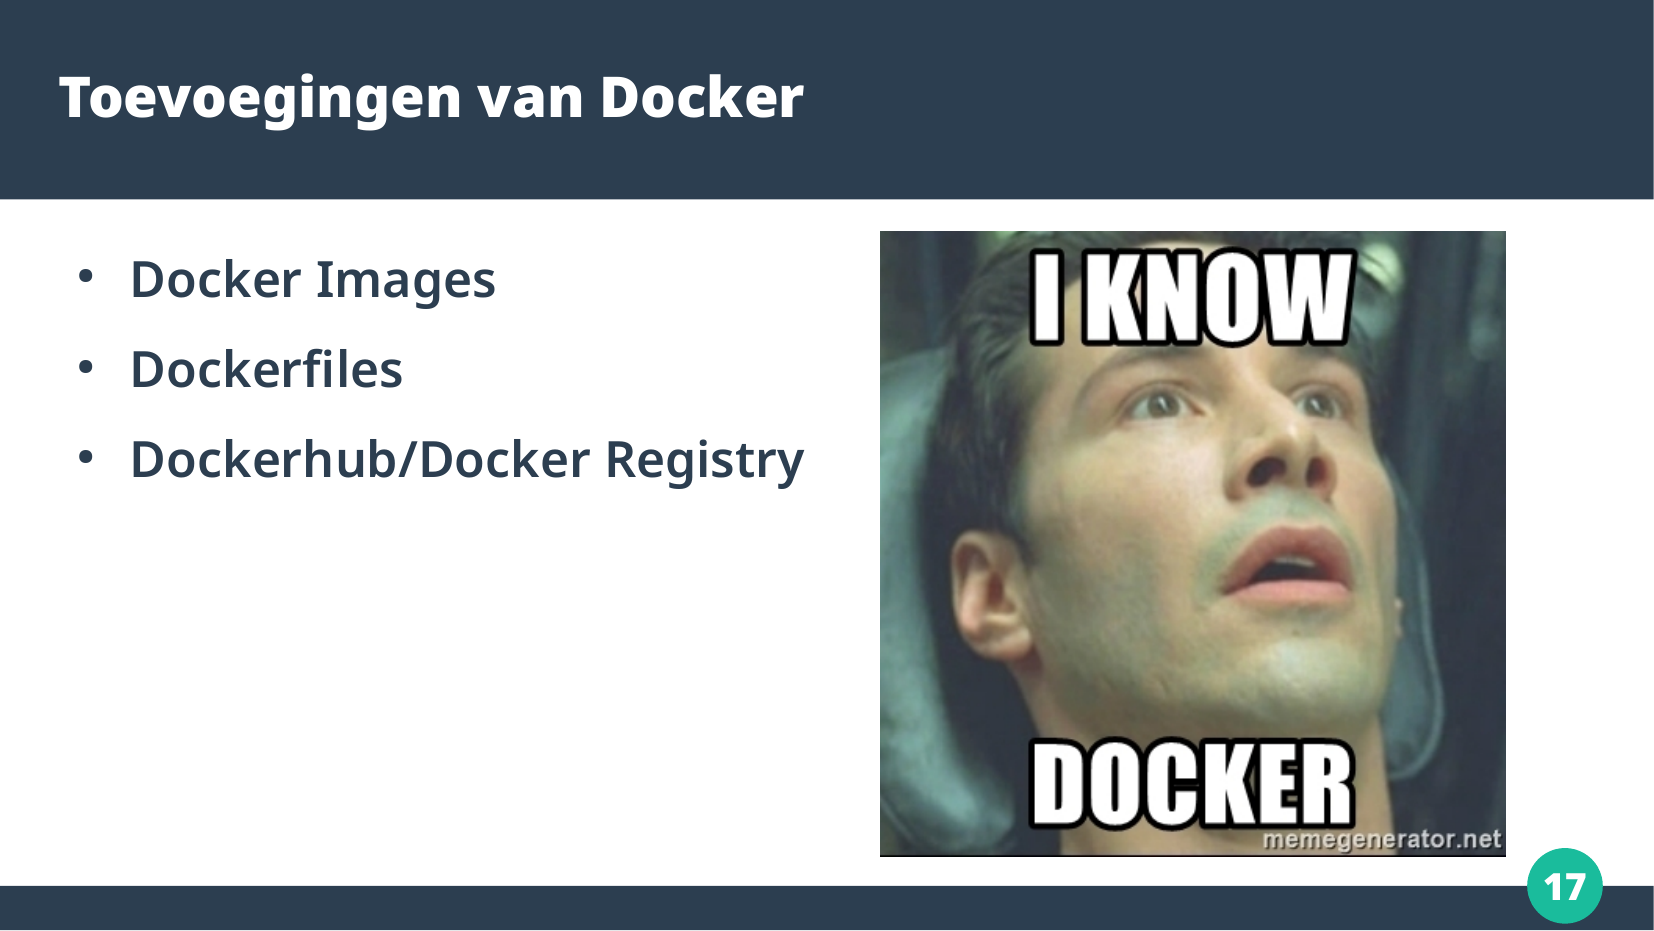

# Toevoegingen van Docker
Docker Images
Dockerfiles
Dockerhub/Docker Registry